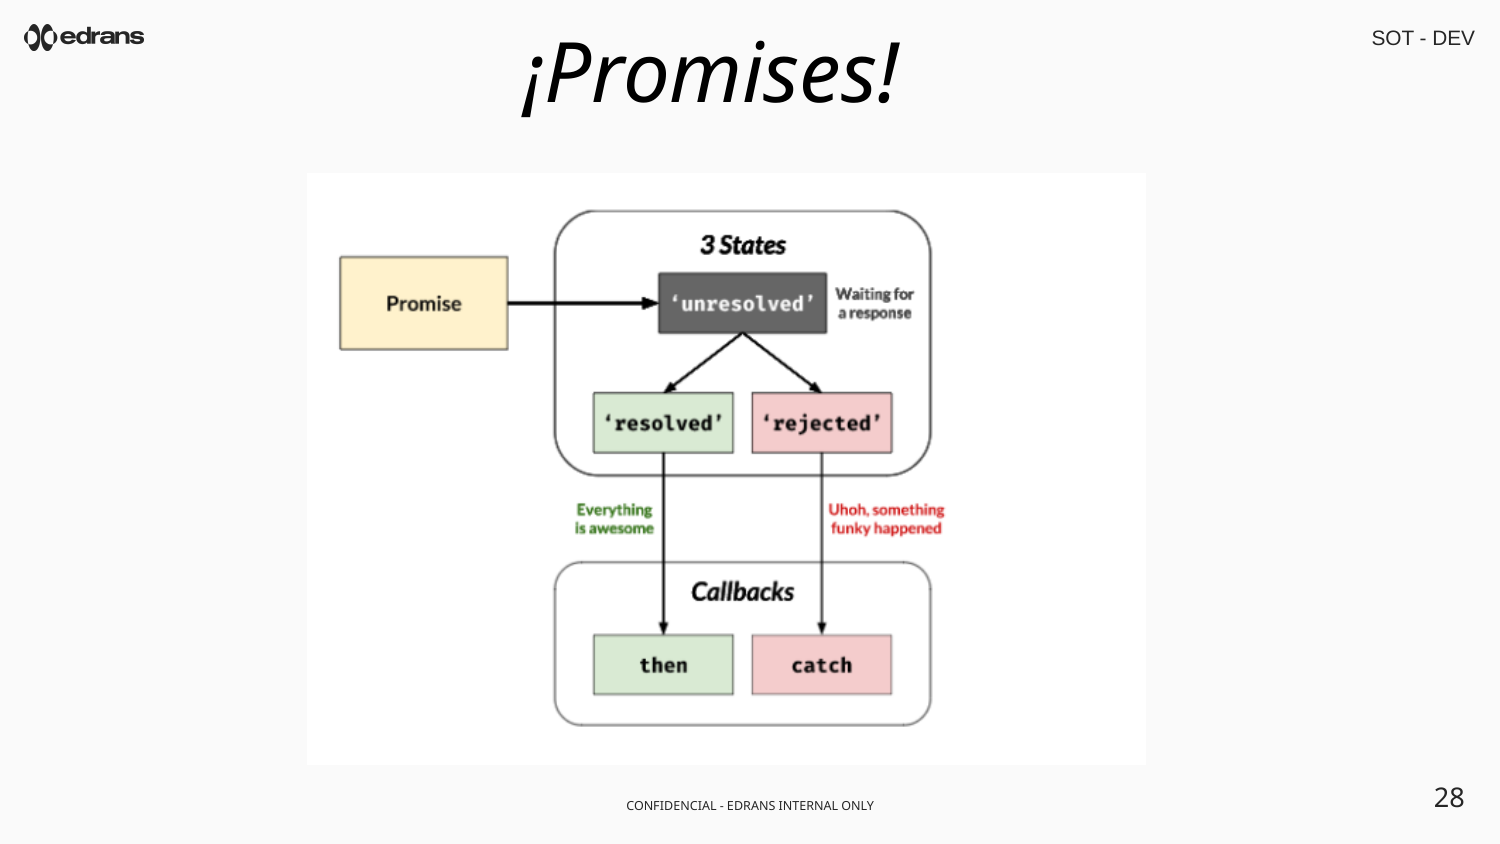

¡Promises!
SOT - DEV
CONFIDENCIAL - EDRANS INTERNAL ONLY